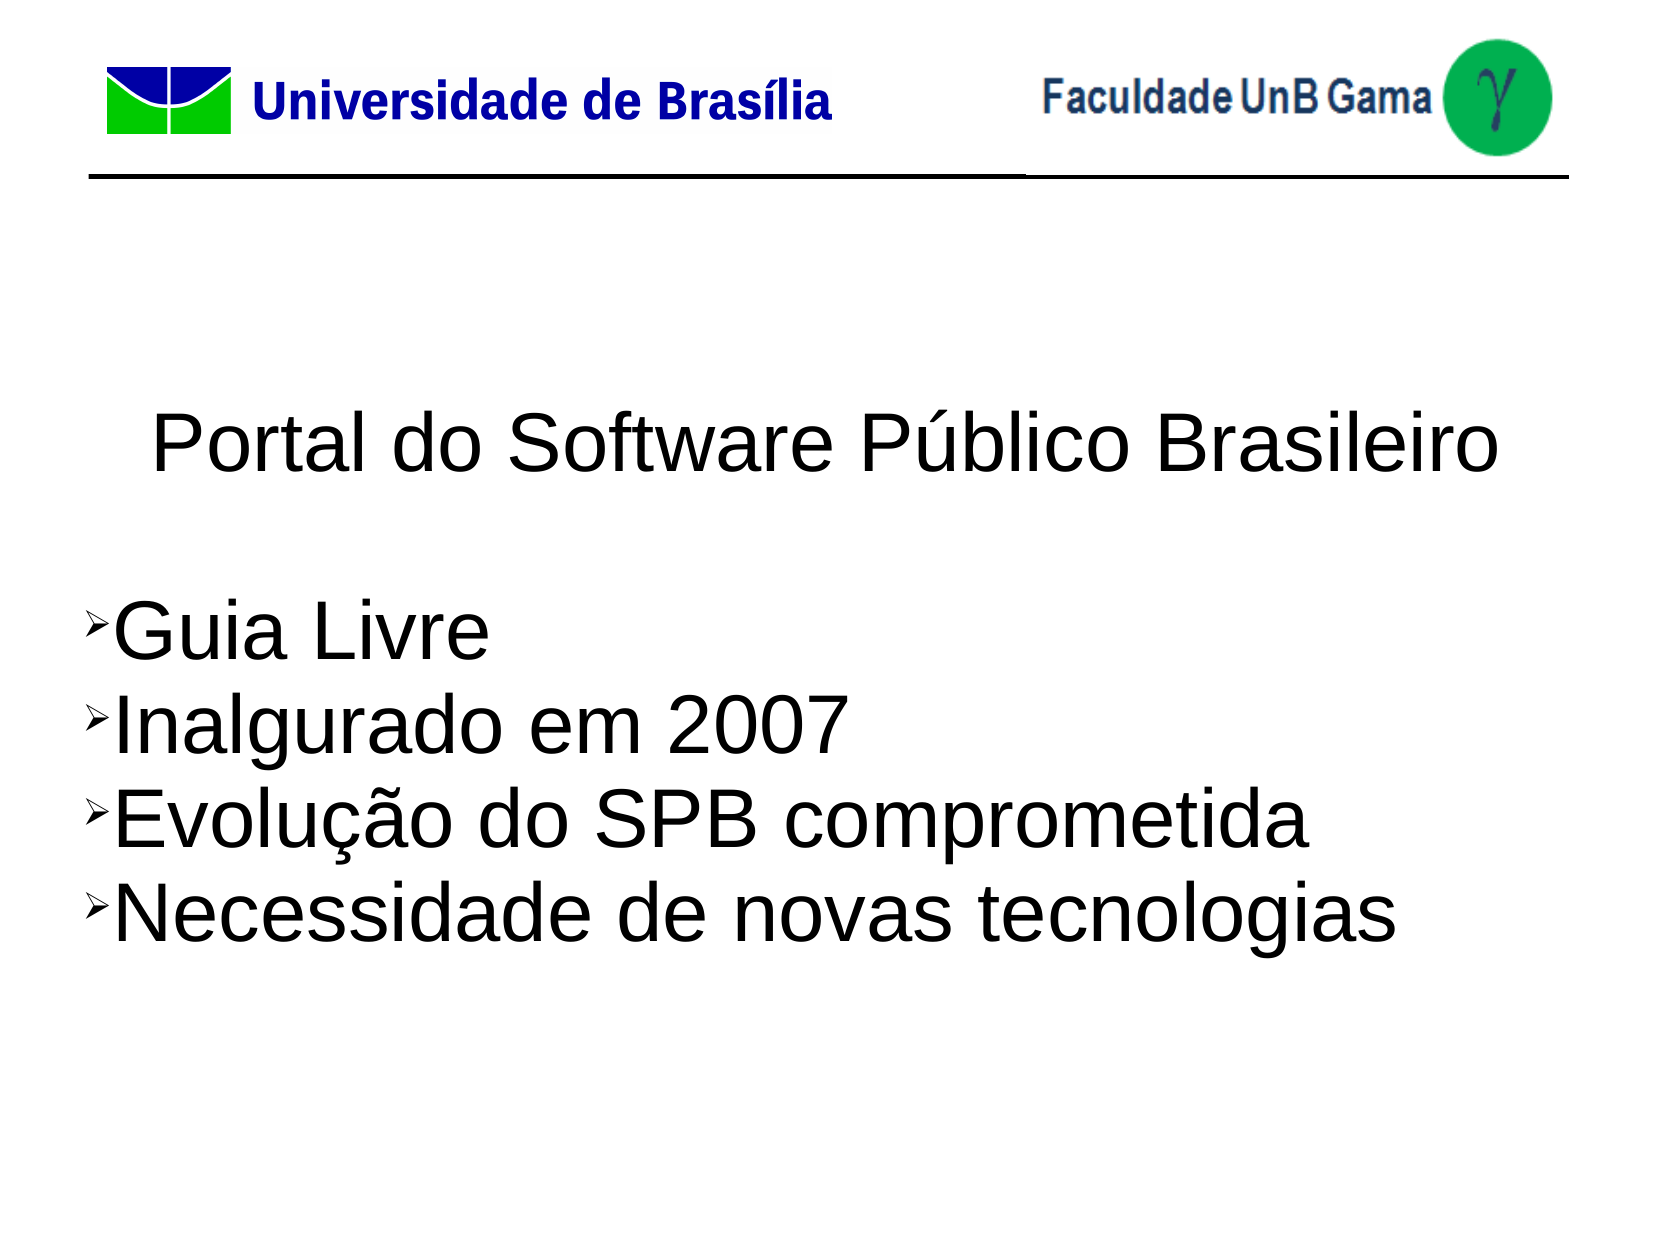

#
Portal do Software Público Brasileiro
Guia Livre
Inalgurado em 2007
Evolução do SPB comprometida
Necessidade de novas tecnologias